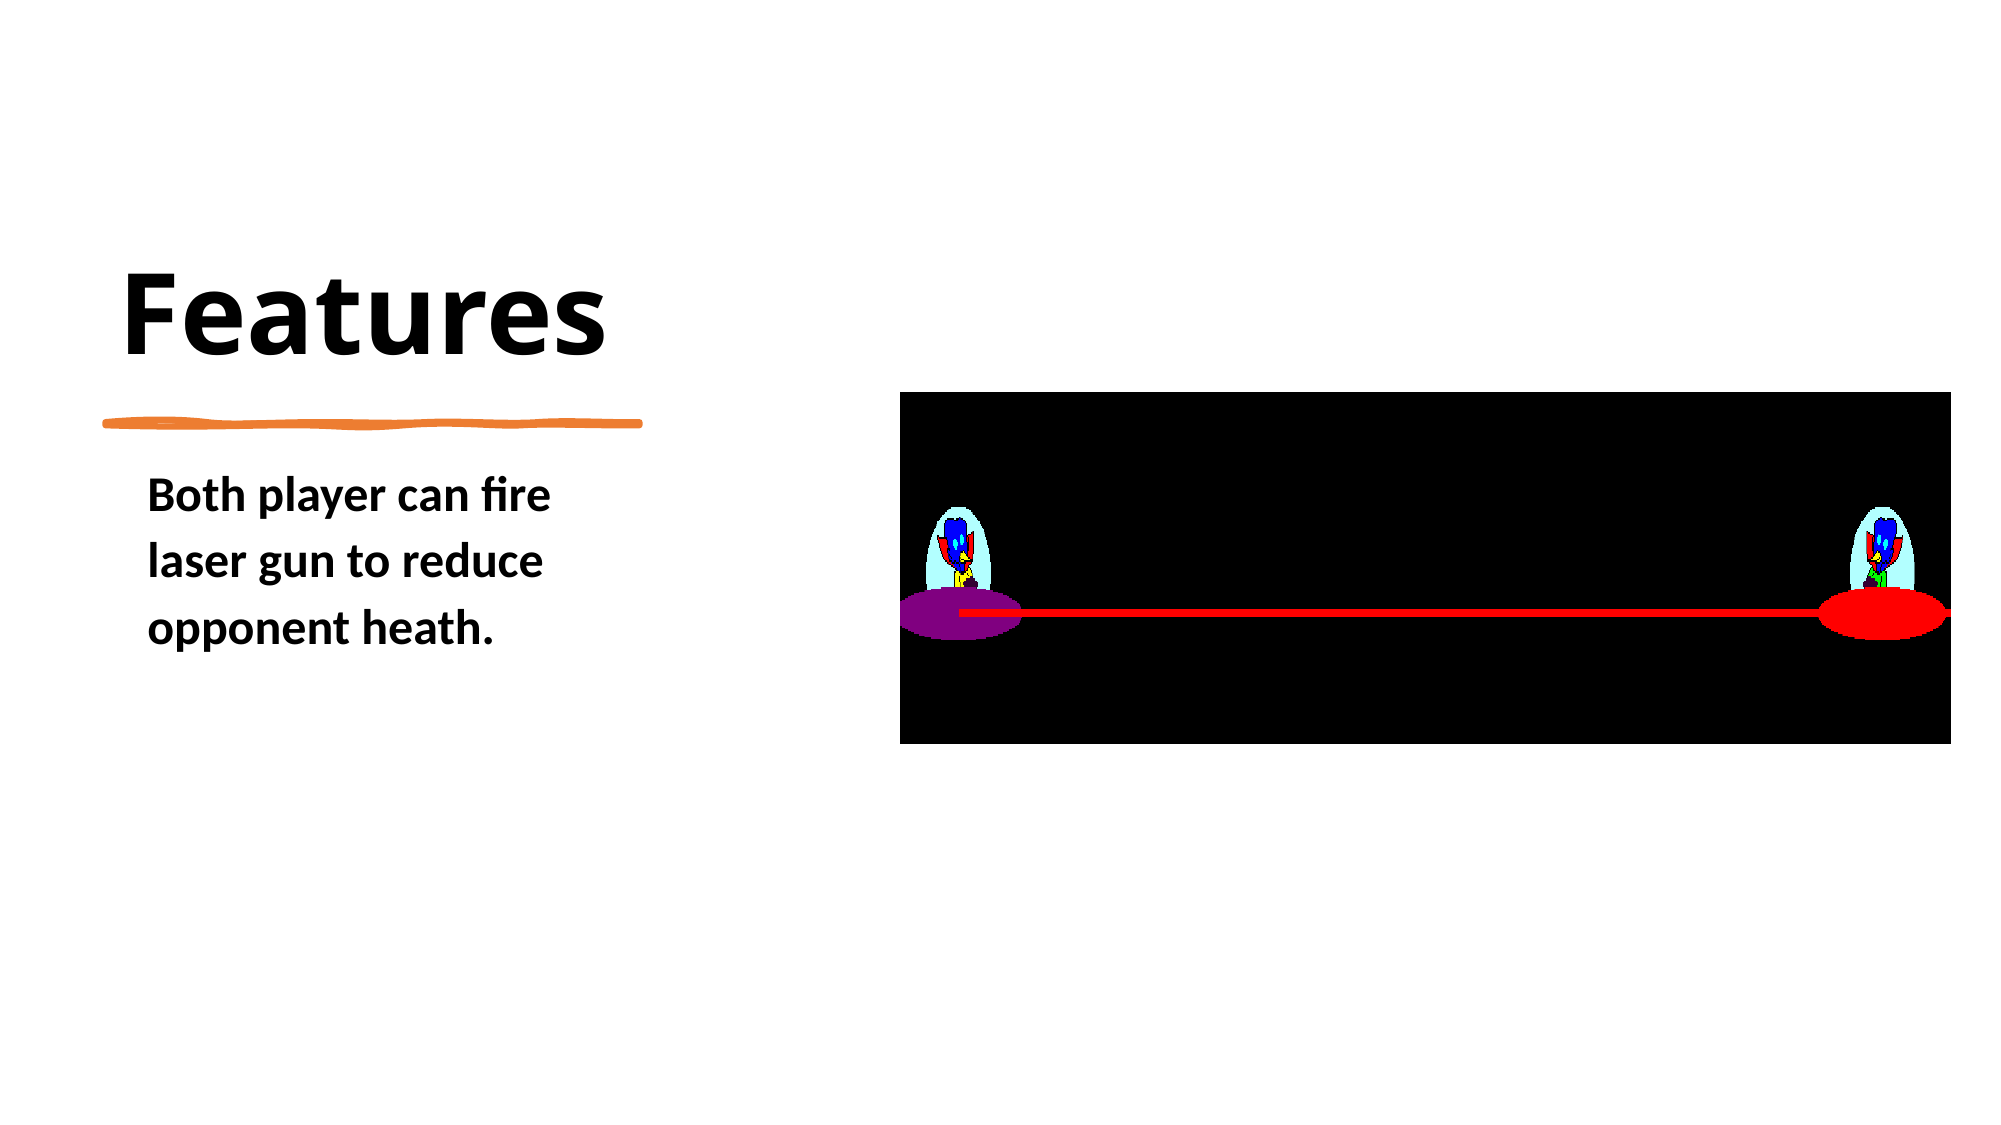

# Features
 Both player can fire
 laser gun to reduce
 opponent heath.